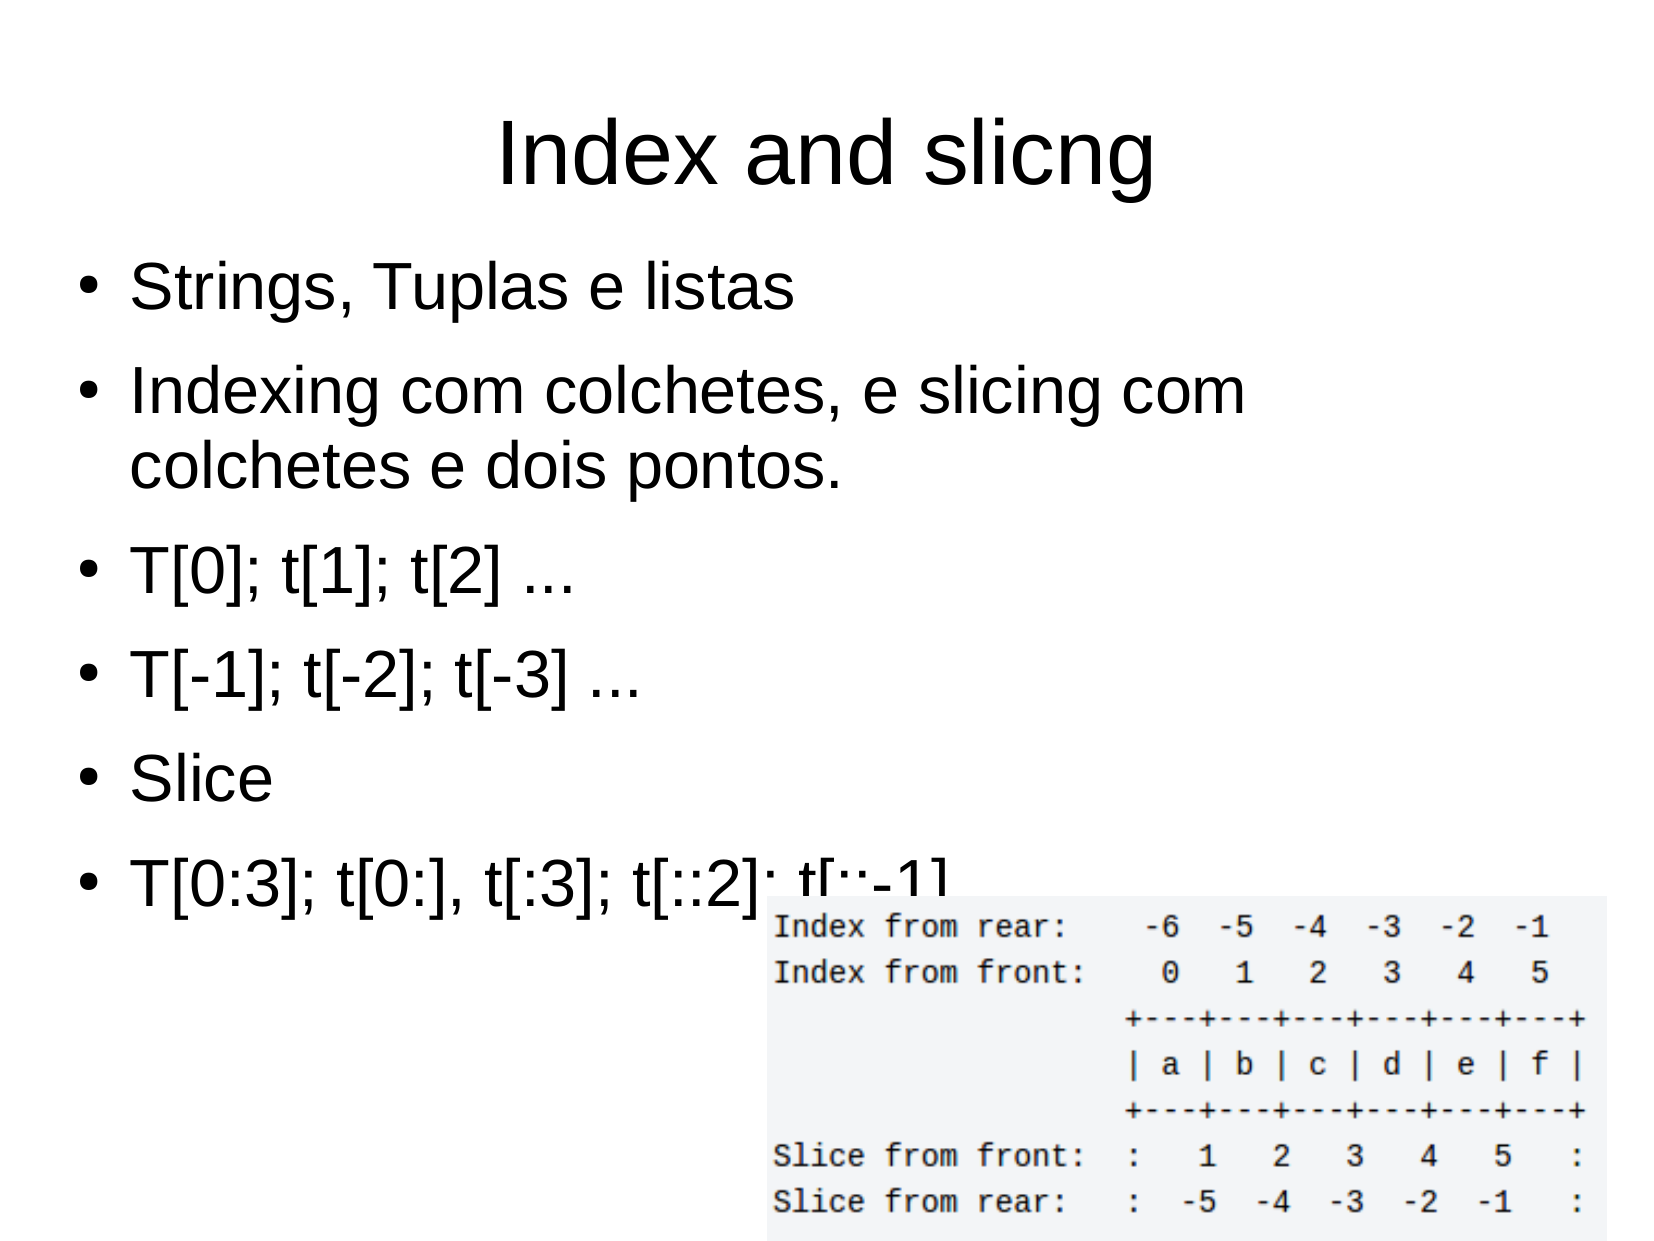

# Index and slicng
Strings, Tuplas e listas
Indexing com colchetes, e slicing com colchetes e dois pontos.
T[0]; t[1]; t[2] ...
T[-1]; t[-2]; t[-3] ...
Slice
T[0:3]; t[0:], t[:3]; t[::2]; t[::-1]